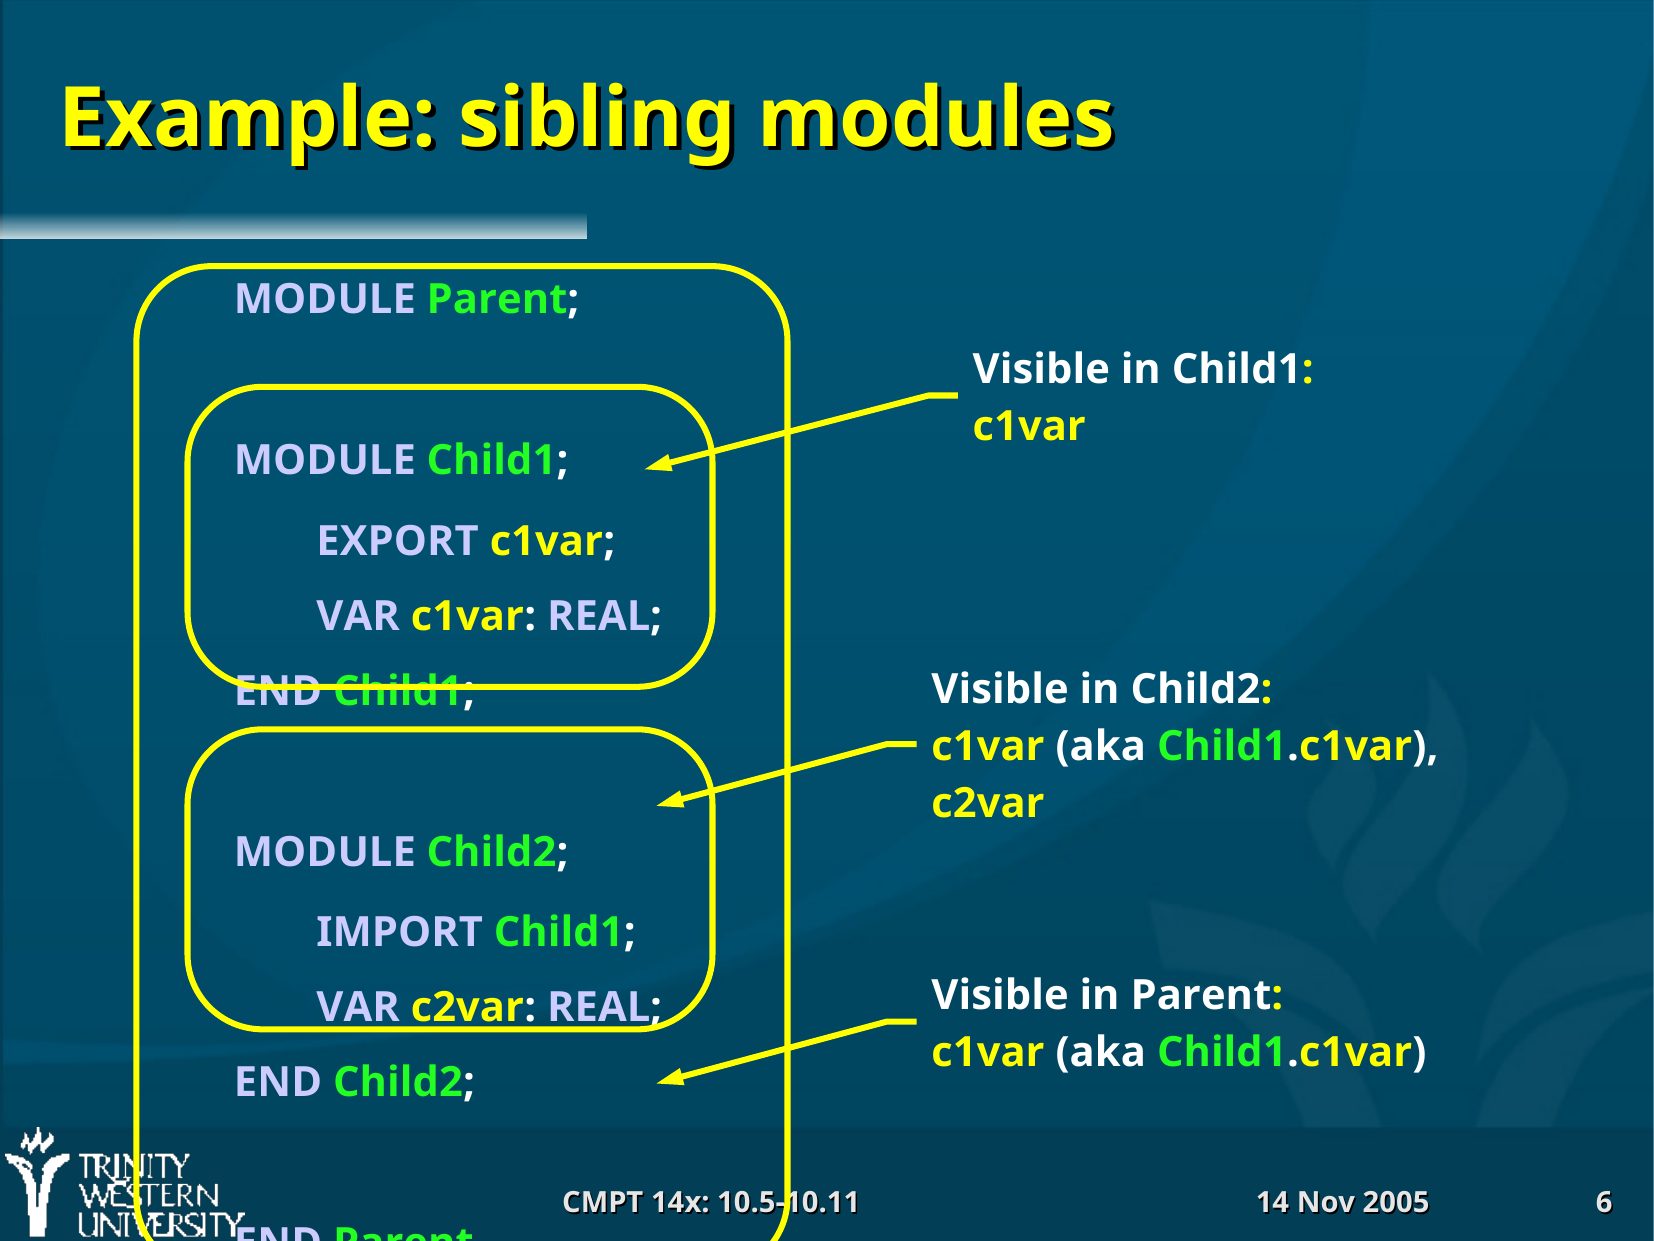

# Example: sibling modules
MODULE Parent;
MODULE Child1;
EXPORT c1var;
VAR c1var: REAL;
END Child1;
MODULE Child2;
IMPORT Child1;
VAR c2var: REAL;
END Child2;
END Parent.
Visible in Child1:
c1var
Visible in Child2:
c1var (aka Child1.c1var),
c2var
Visible in Parent:
c1var (aka Child1.c1var)
CMPT 14x: 10.5-10.11
14 Nov 2005
6